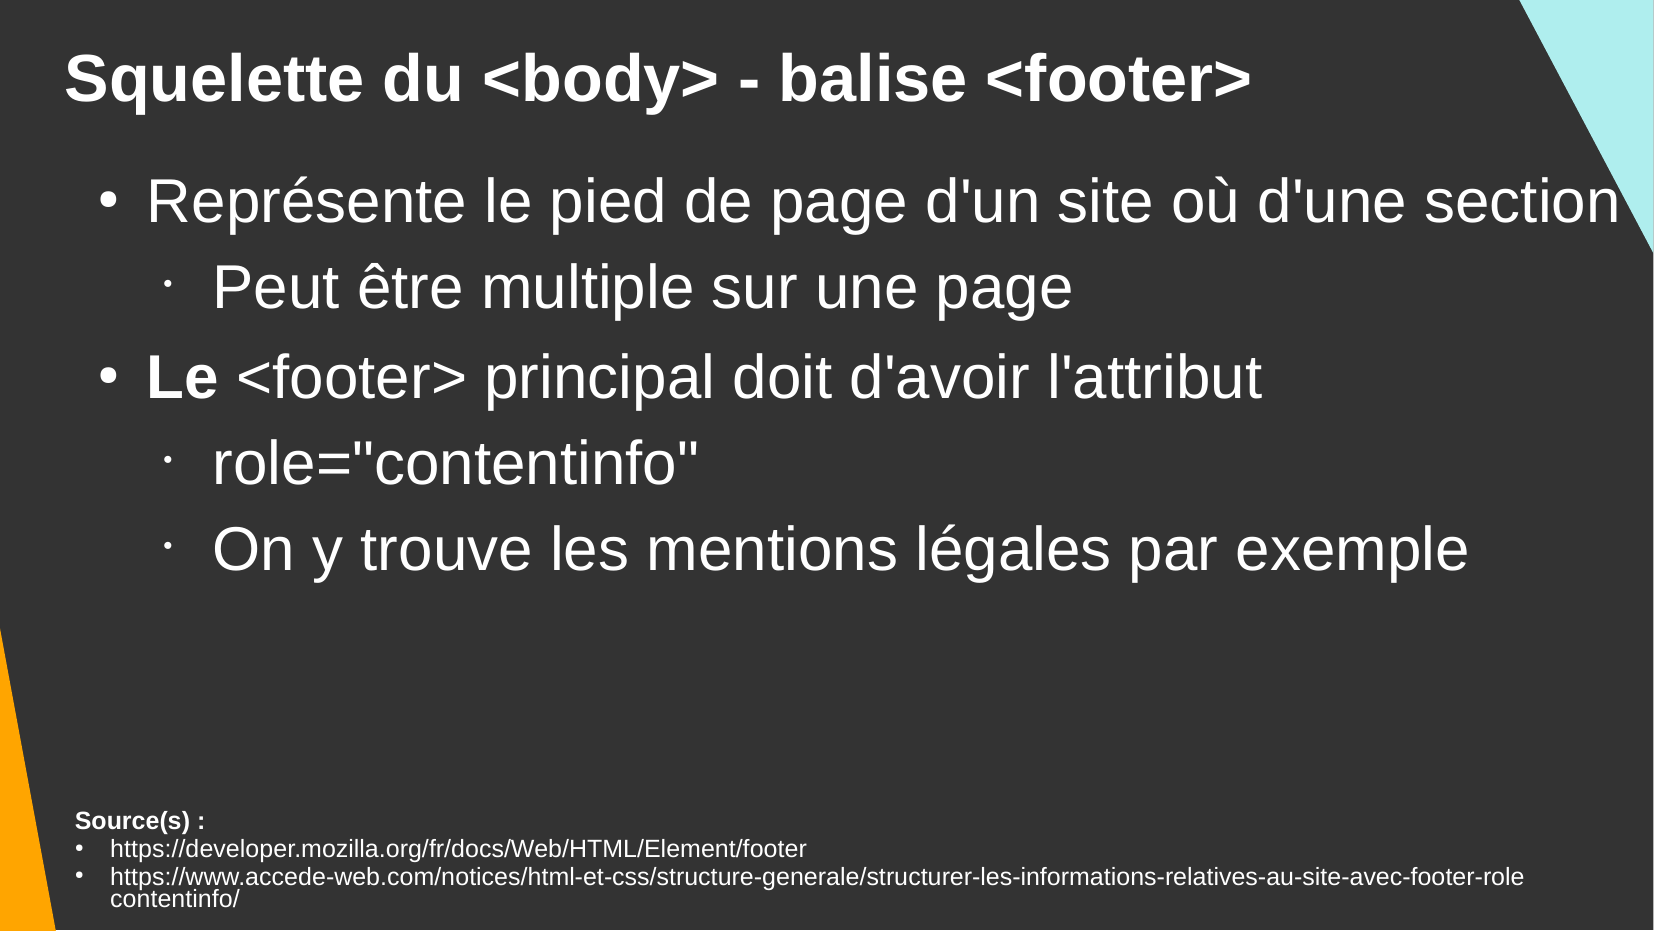

# Squelette du <body> - balise <footer>
Représente le pied de page d'un site où d'une section
Peut être multiple sur une page
Le <footer> principal doit d'avoir l'attribut
role="contentinfo"
On y trouve les mentions légales par exemple
Source(s) :
https://developer.mozilla.org/fr/docs/Web/HTML/Element/footer
https://www.accede-web.com/notices/html-et-css/structure-generale/structurer-les-informations-relatives-au-site-avec-footer-rolecontentinfo/